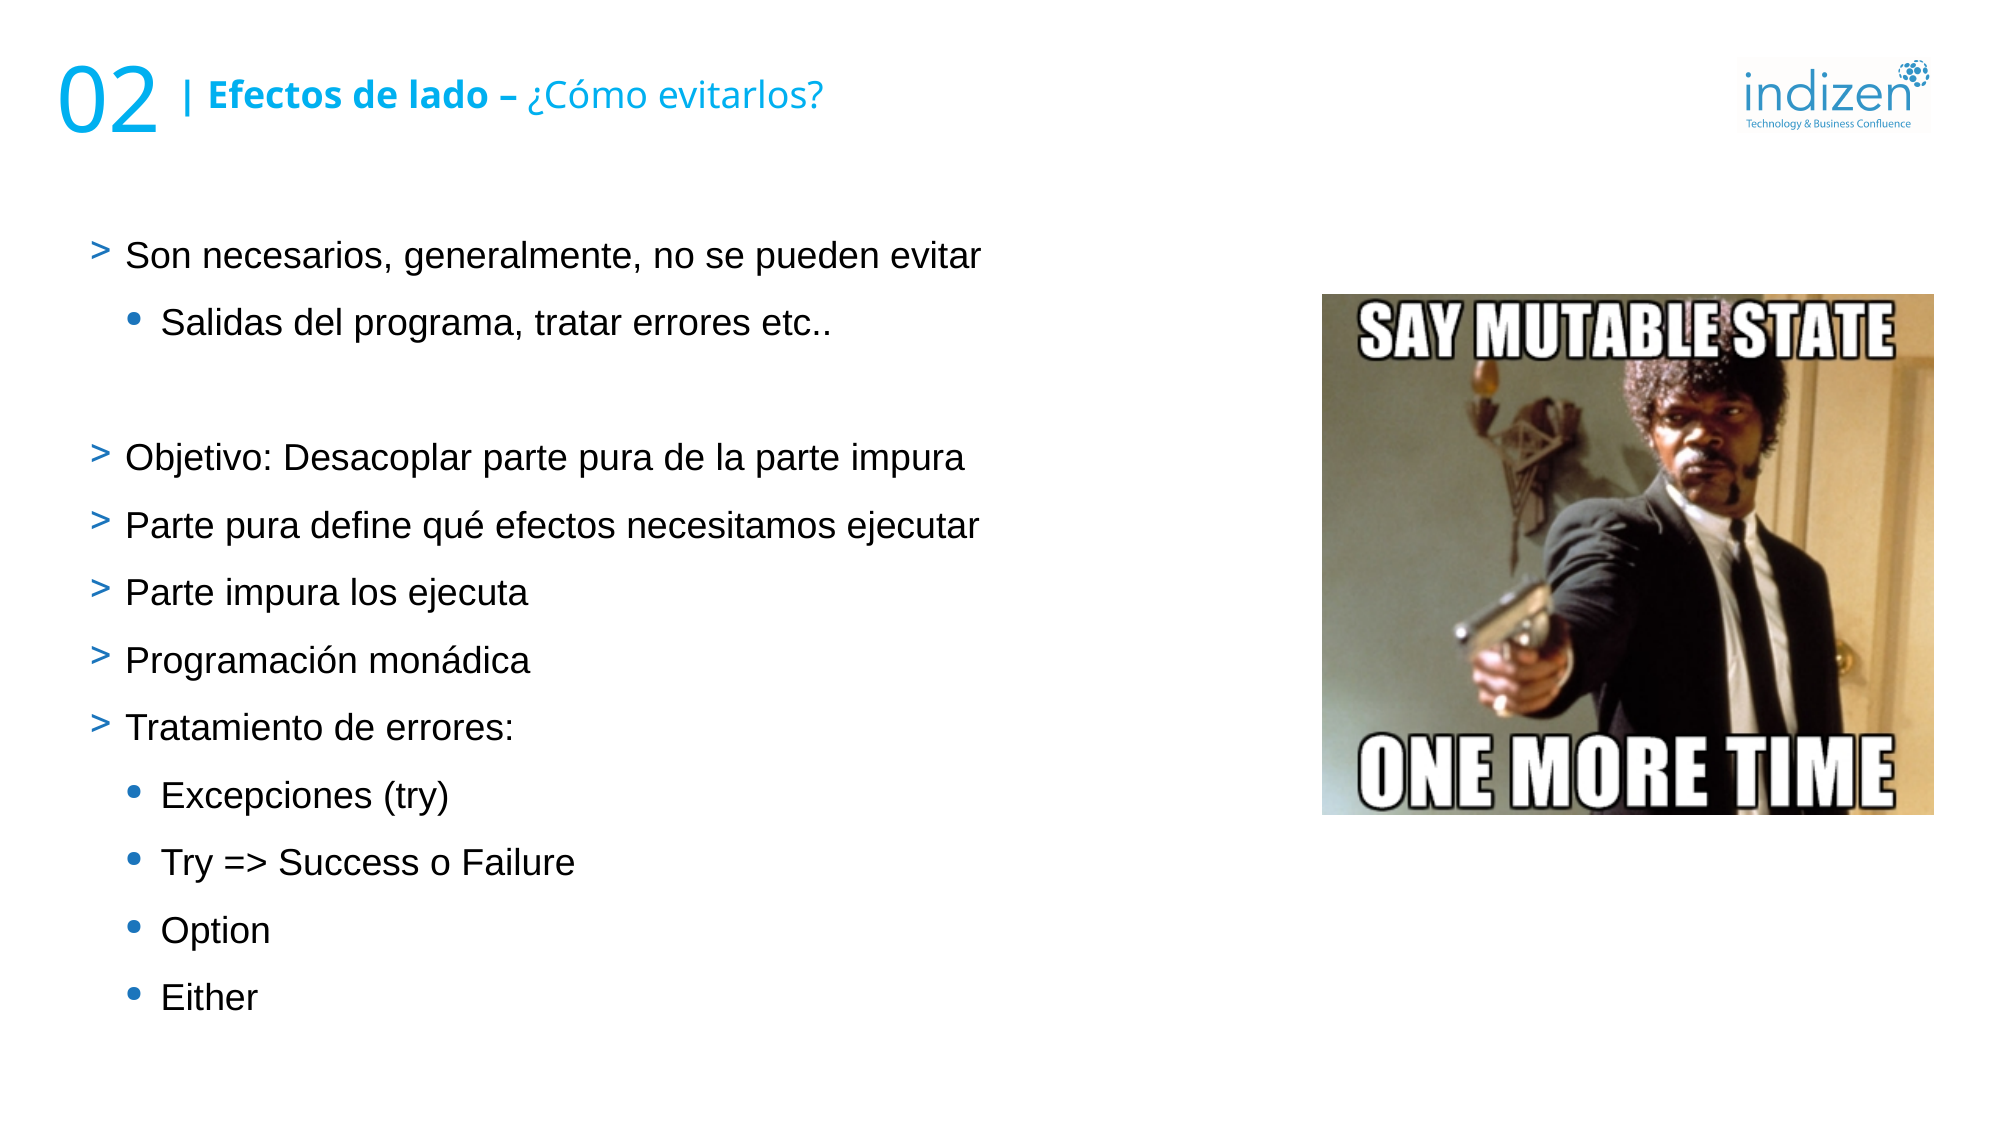

02
| Efectos de lado – ¿Cómo evitarlos?
Son necesarios, generalmente, no se pueden evitar
Salidas del programa, tratar errores etc..
Objetivo: Desacoplar parte pura de la parte impura
Parte pura define qué efectos necesitamos ejecutar
Parte impura los ejecuta
Programación monádica
Tratamiento de errores:
Excepciones (try)
Try => Success o Failure
Option
Either